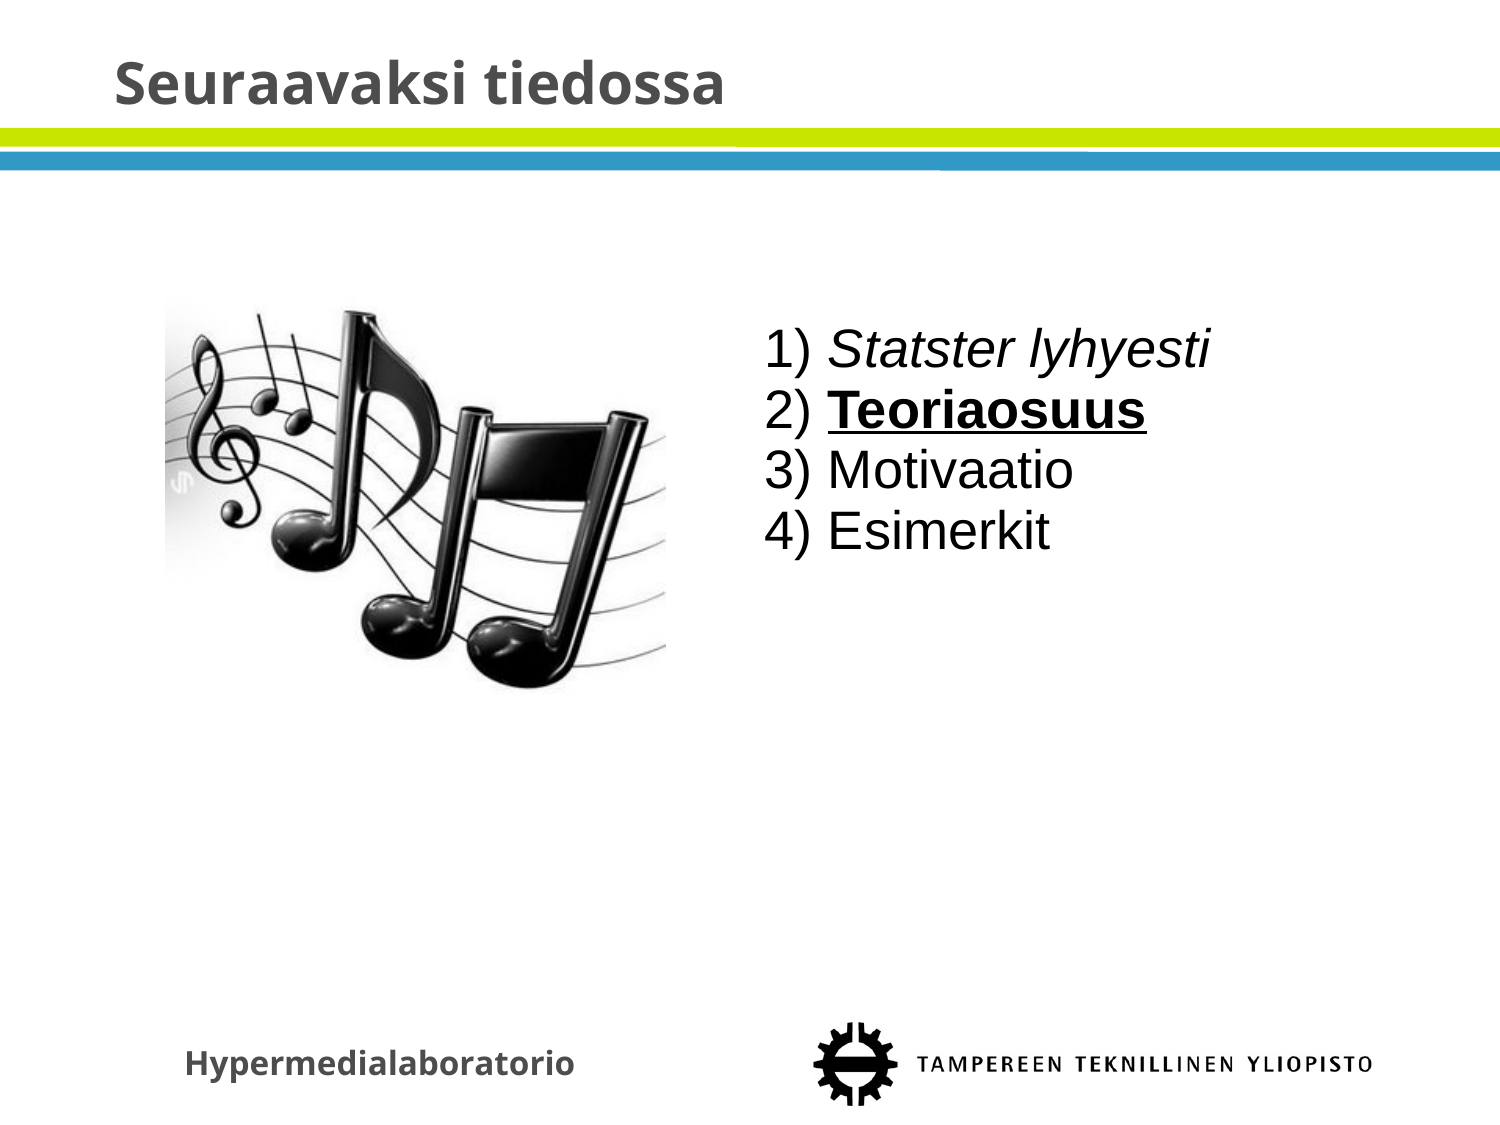

# Seuraavaksi tiedossa
| | Statster lyhyesti Teoriaosuus Motivaatio Esimerkit |
| --- | --- |